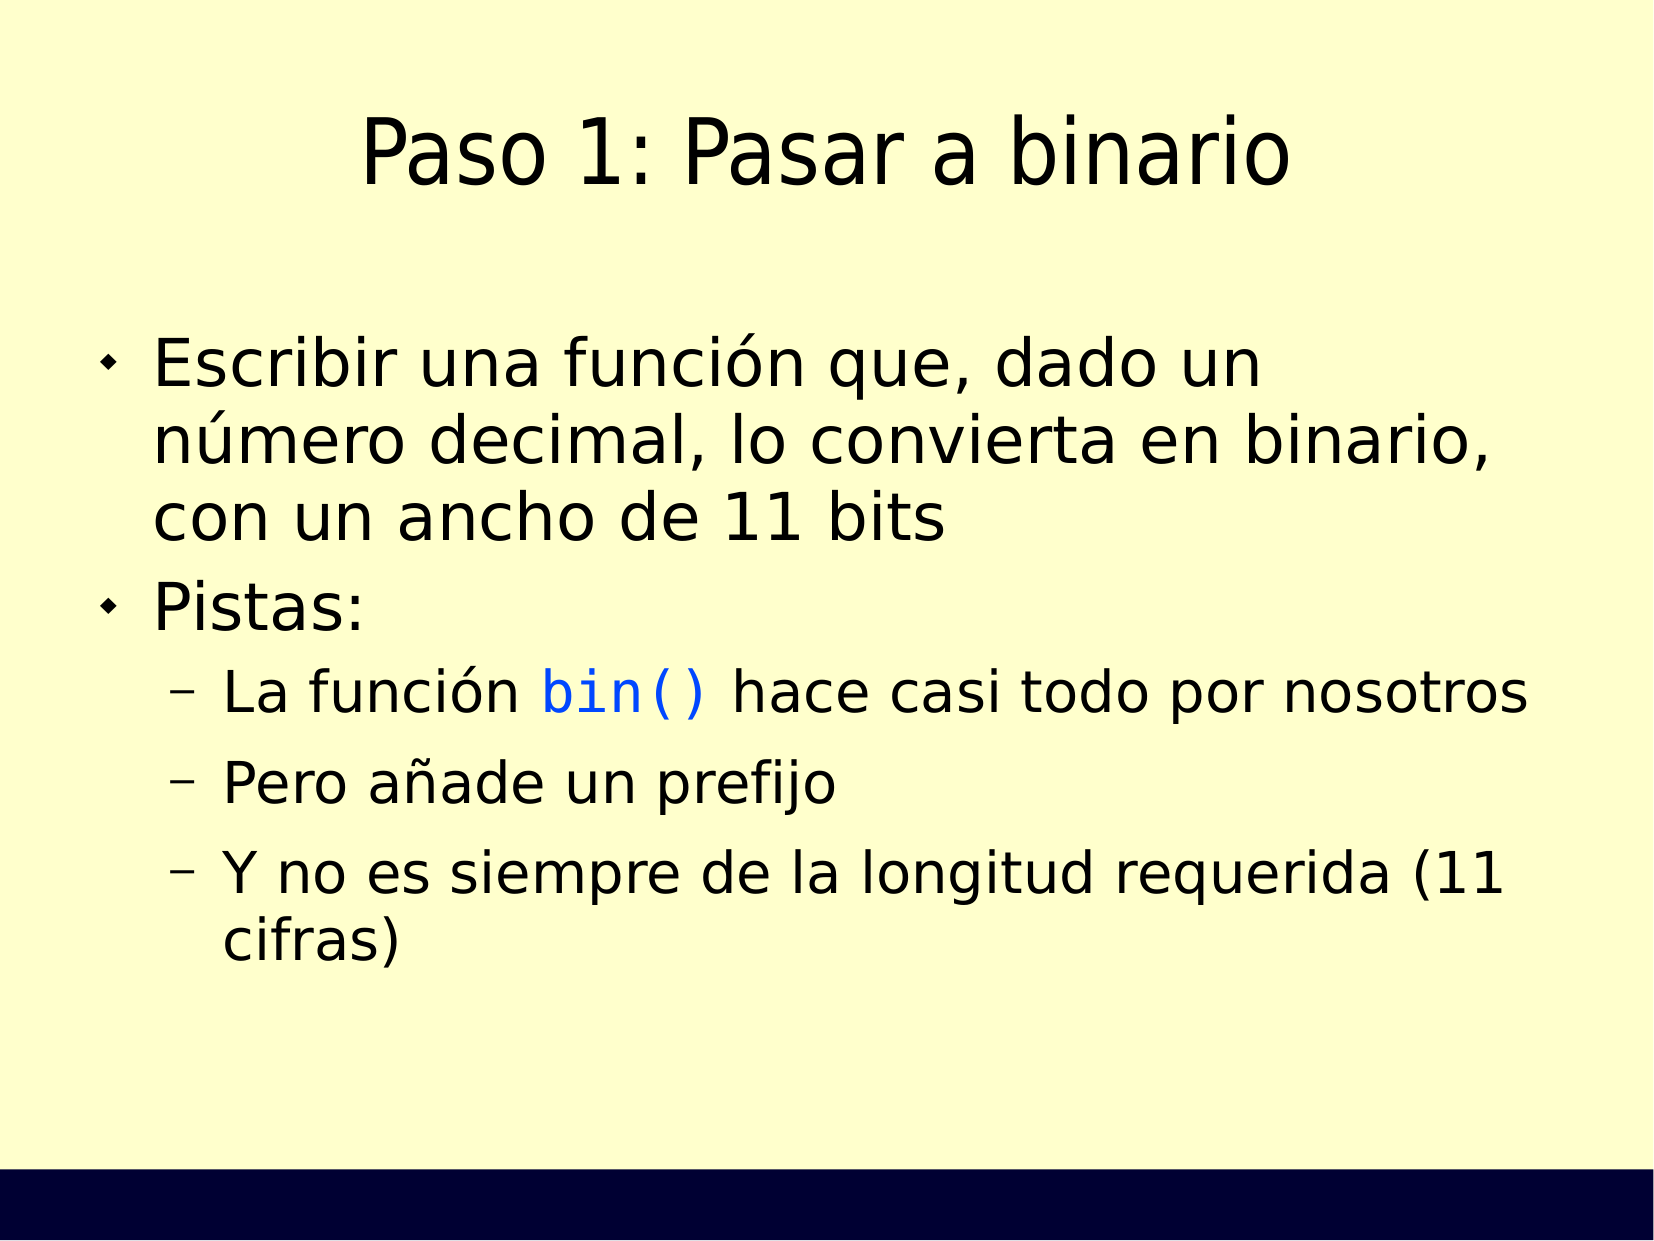

# Paso 1: Pasar a binario
Escribir una función que, dado un número decimal, lo convierta en binario, con un ancho de 11 bits
Pistas:
La función bin() hace casi todo por nosotros
Pero añade un prefijo
Y no es siempre de la longitud requerida (11 cifras)